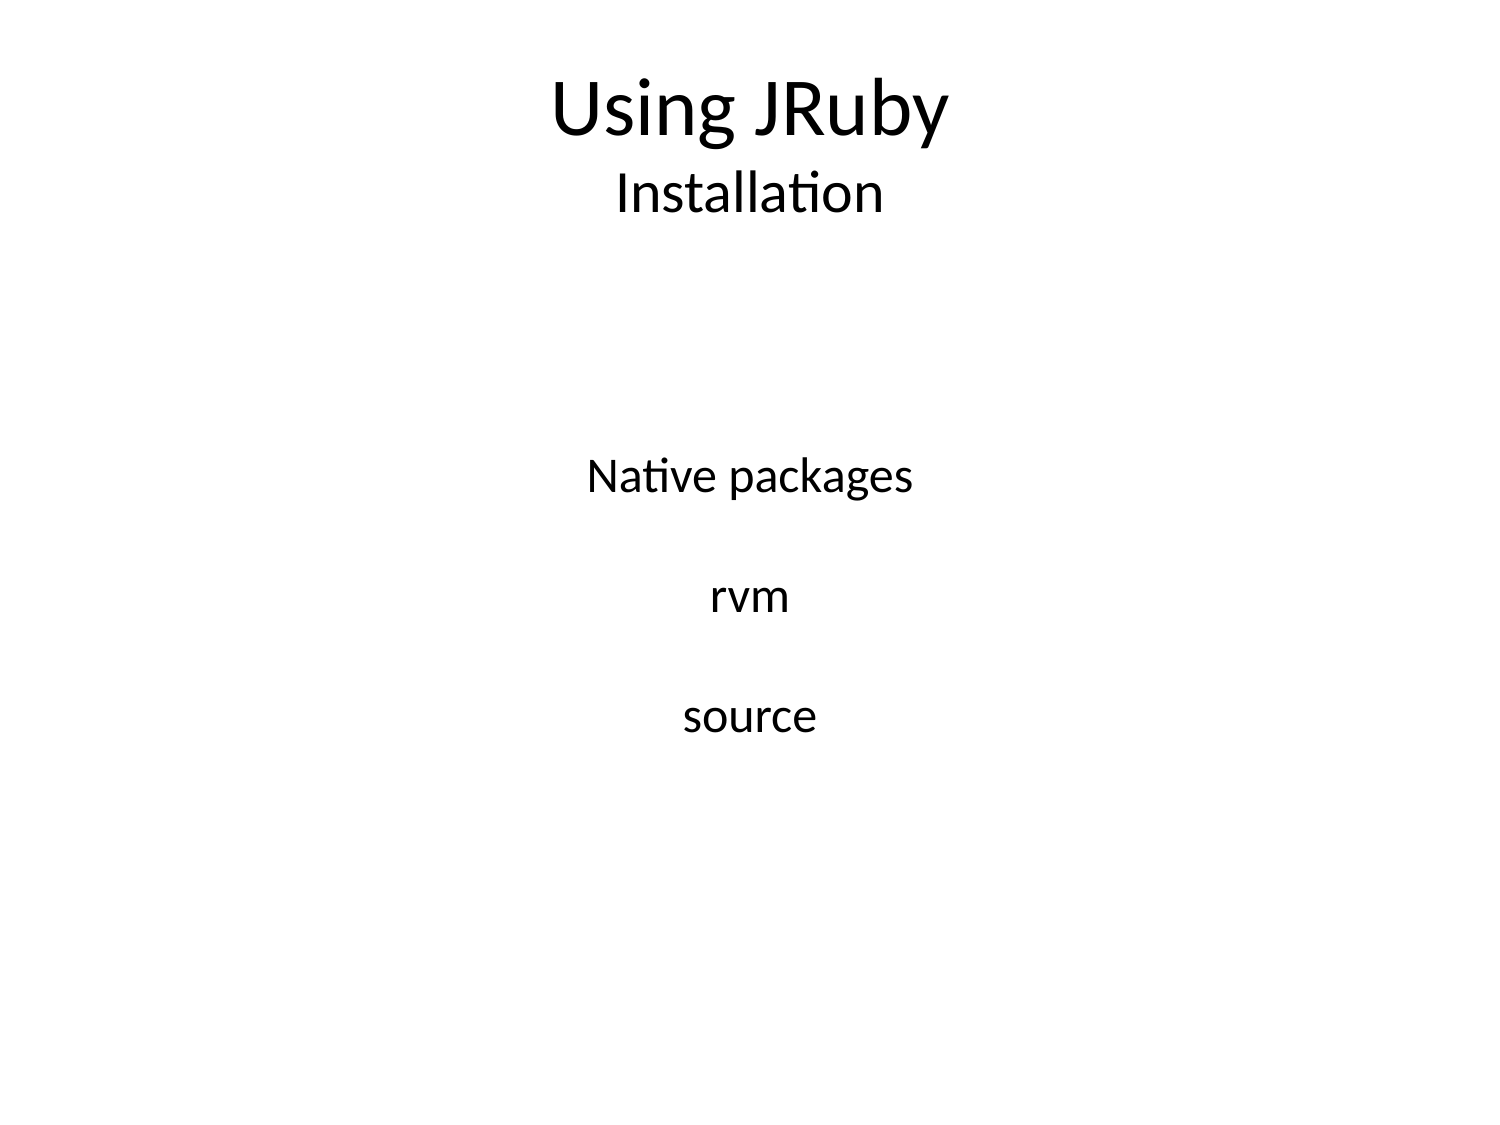

# Using JRuby Installation
Native packages
rvm
source